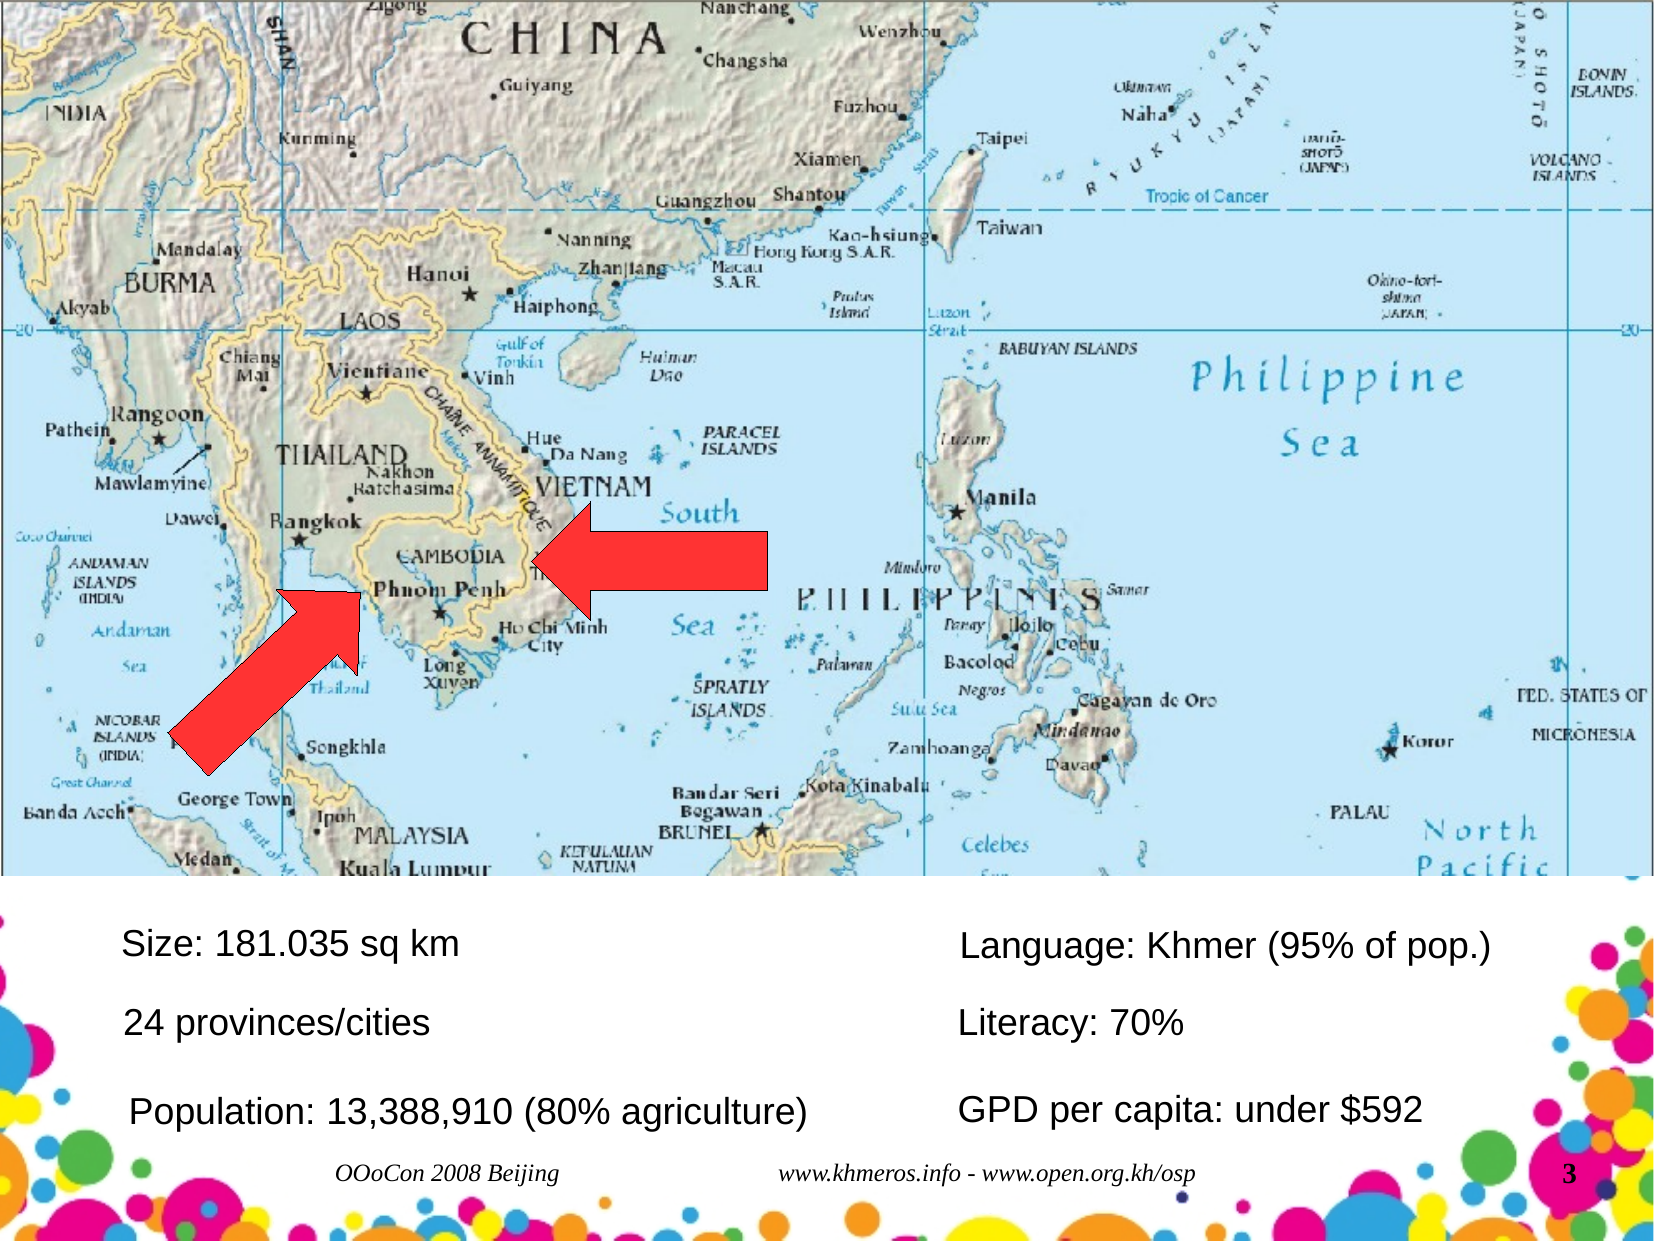

Size: 181.035 sq km
Language: Khmer (95% of pop.)
24 provinces/cities
Literacy: 70%
GPD per capita: under $592
Population: 13,388,910 (80% agriculture)
3
OOoCon 2008 Beijing www.khmeros.info - www.open.org.kh/osp